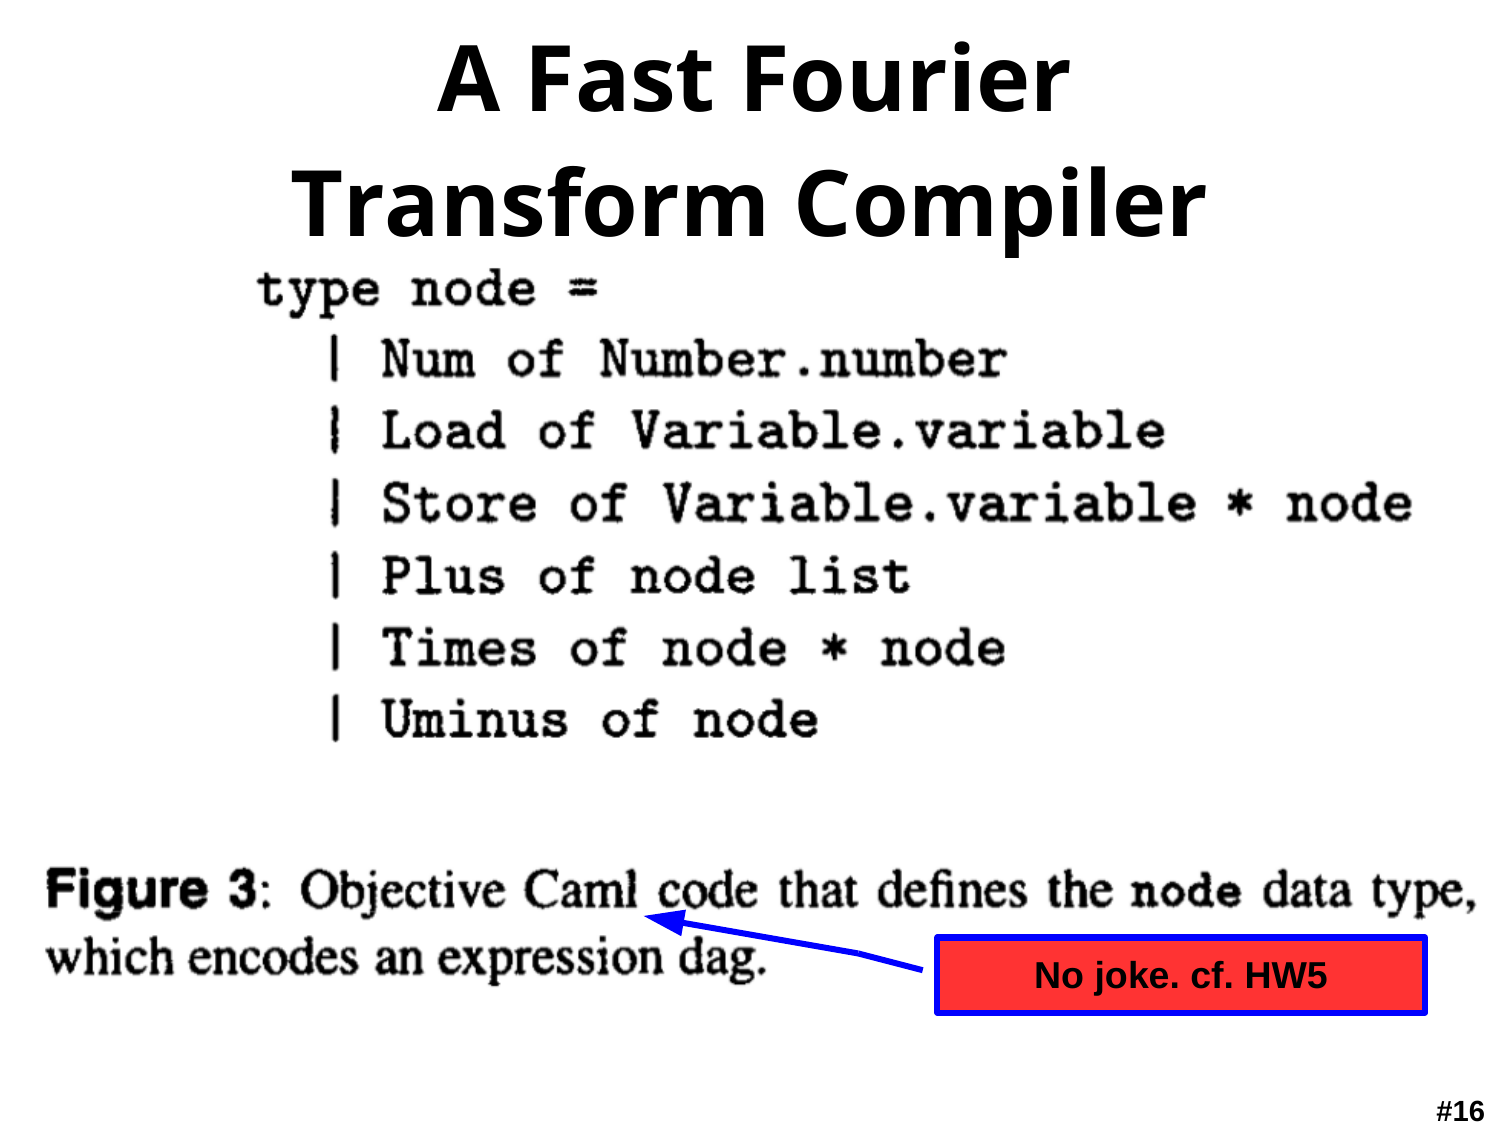

# A Fast Fourier Transform Compiler
No joke. cf. HW5
16